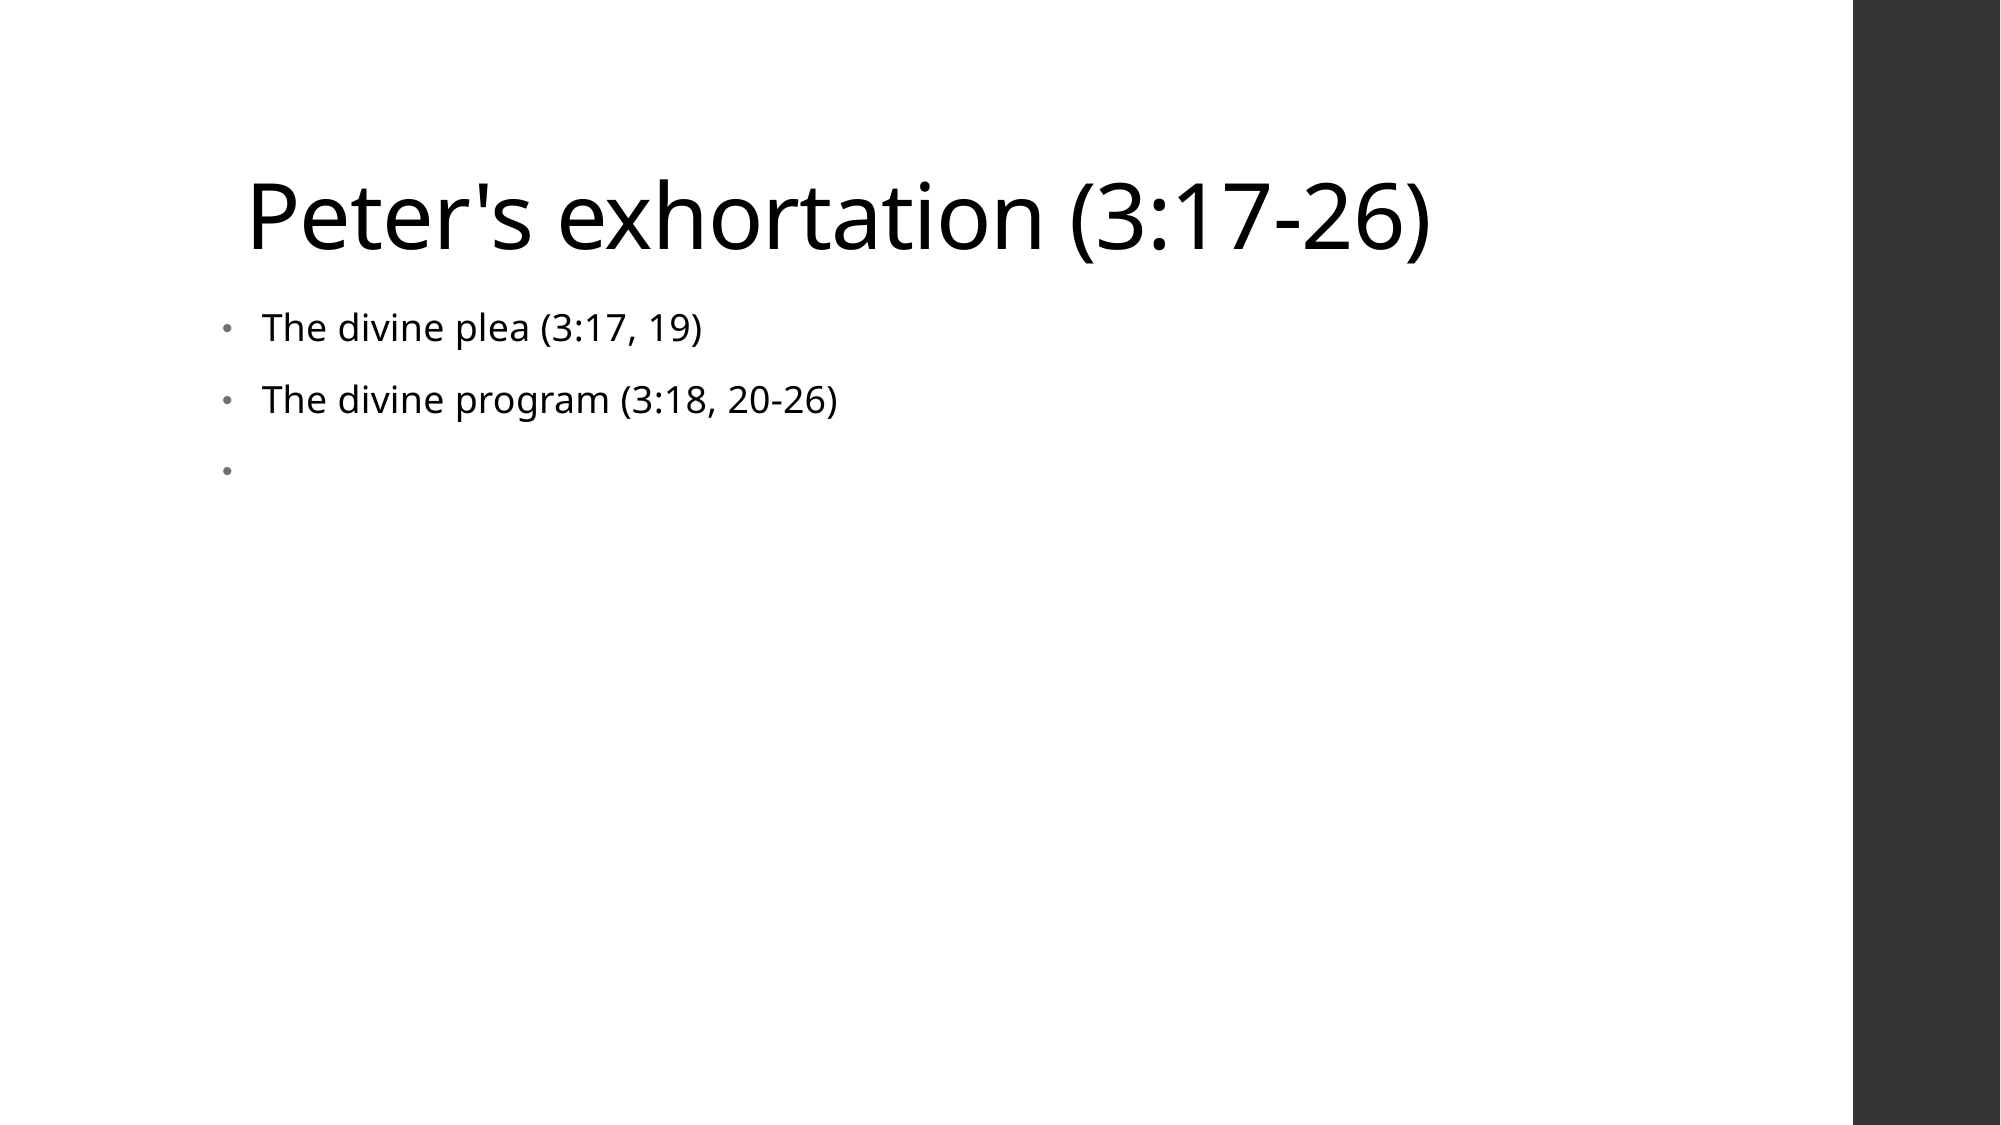

# Peter's exhortation (3:17-26)
 The divine plea (3:17, 19)
 The divine program (3:18, 20-26)